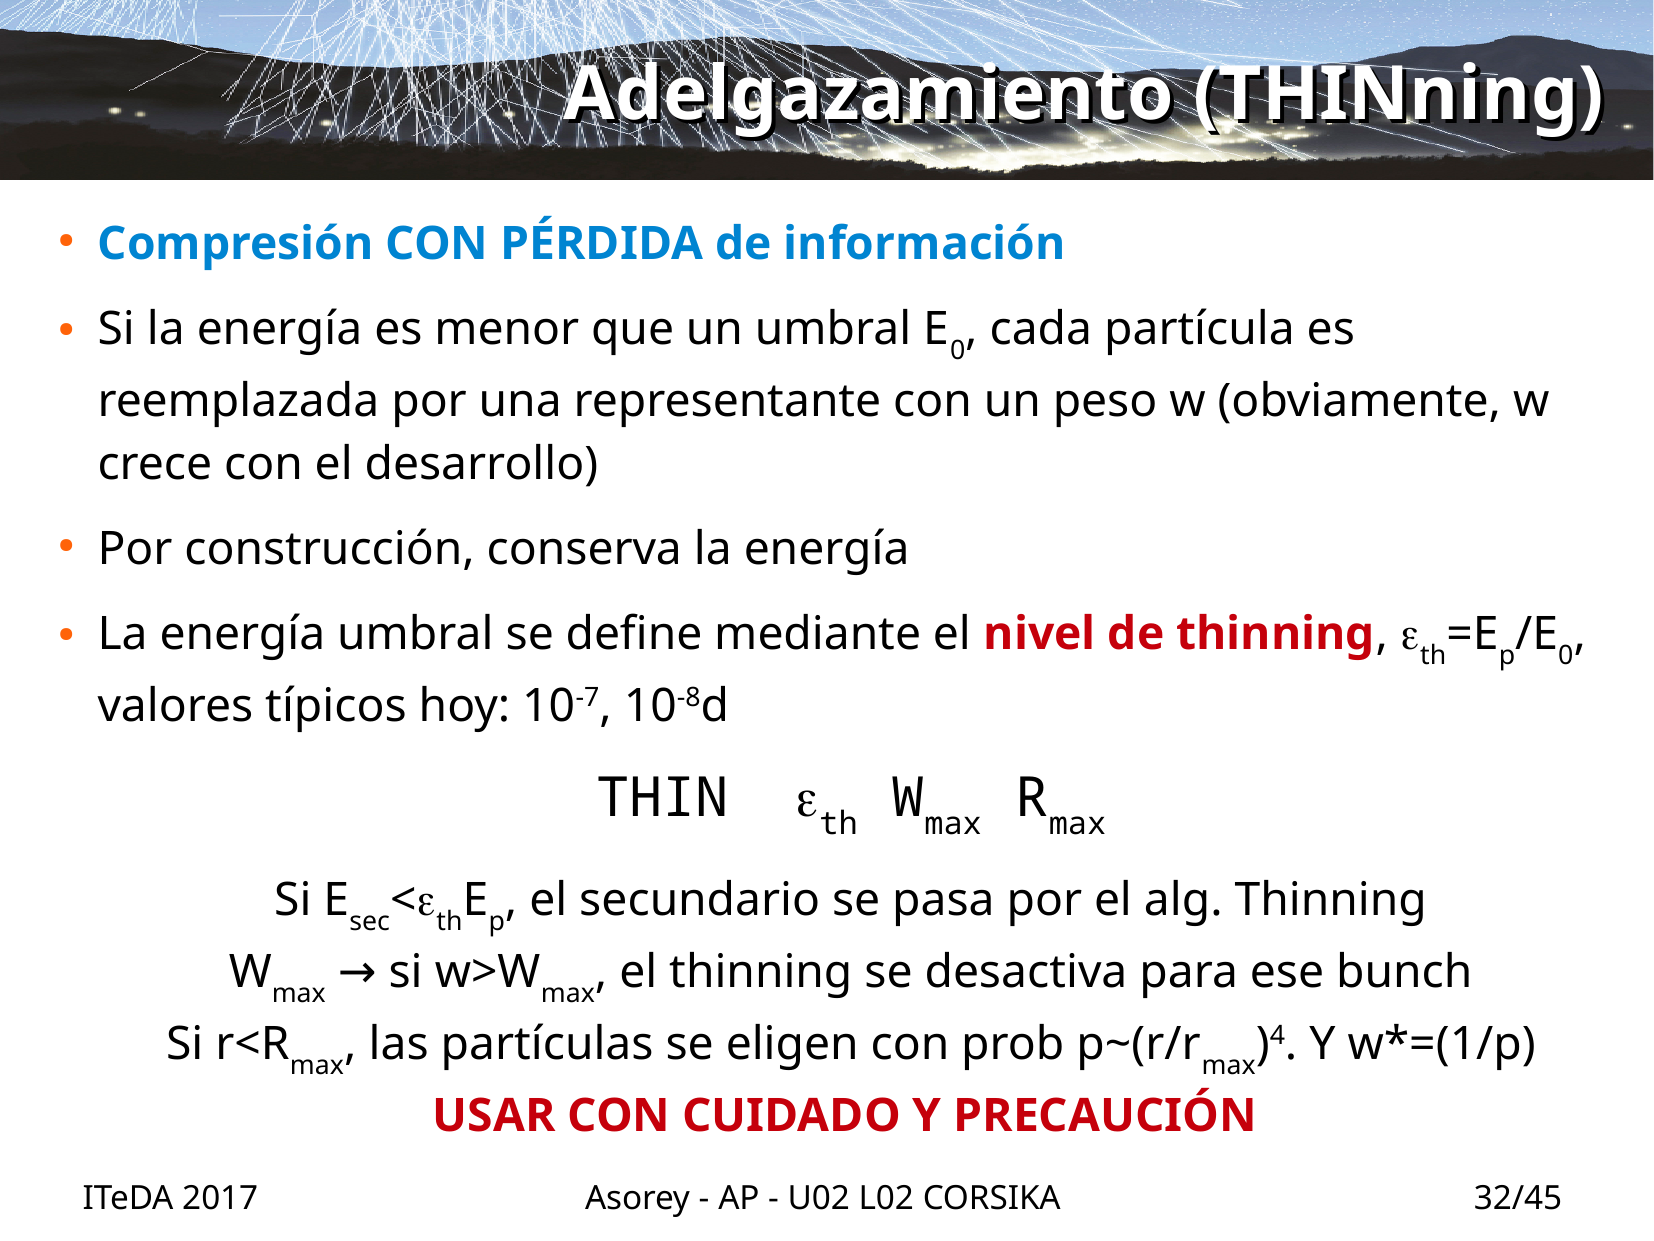

# Adelgazamiento (THINning)
Compresión CON PÉRDIDA de información
Si la energía es menor que un umbral E0, cada partícula es reemplazada por una representante con un peso w (obviamente, w crece con el desarrollo)
Por construcción, conserva la energía
La energía umbral se define mediante el nivel de thinning, eth=Ep/E0, valores típicos hoy: 10-7, 10-8d
THIN eth Wmax Rmax
Si Esec<ethEp, el secundario se pasa por el alg. Thinning
Wmax → si w>Wmax, el thinning se desactiva para ese bunch
Si r<Rmax, las partículas se eligen con prob p~(r/rmax)4. Y w*=(1/p)
USAR CON CUIDADO Y PRECAUCIÓN
ITeDA 2017
Asorey - AP - U02 L02 CORSIKA
32